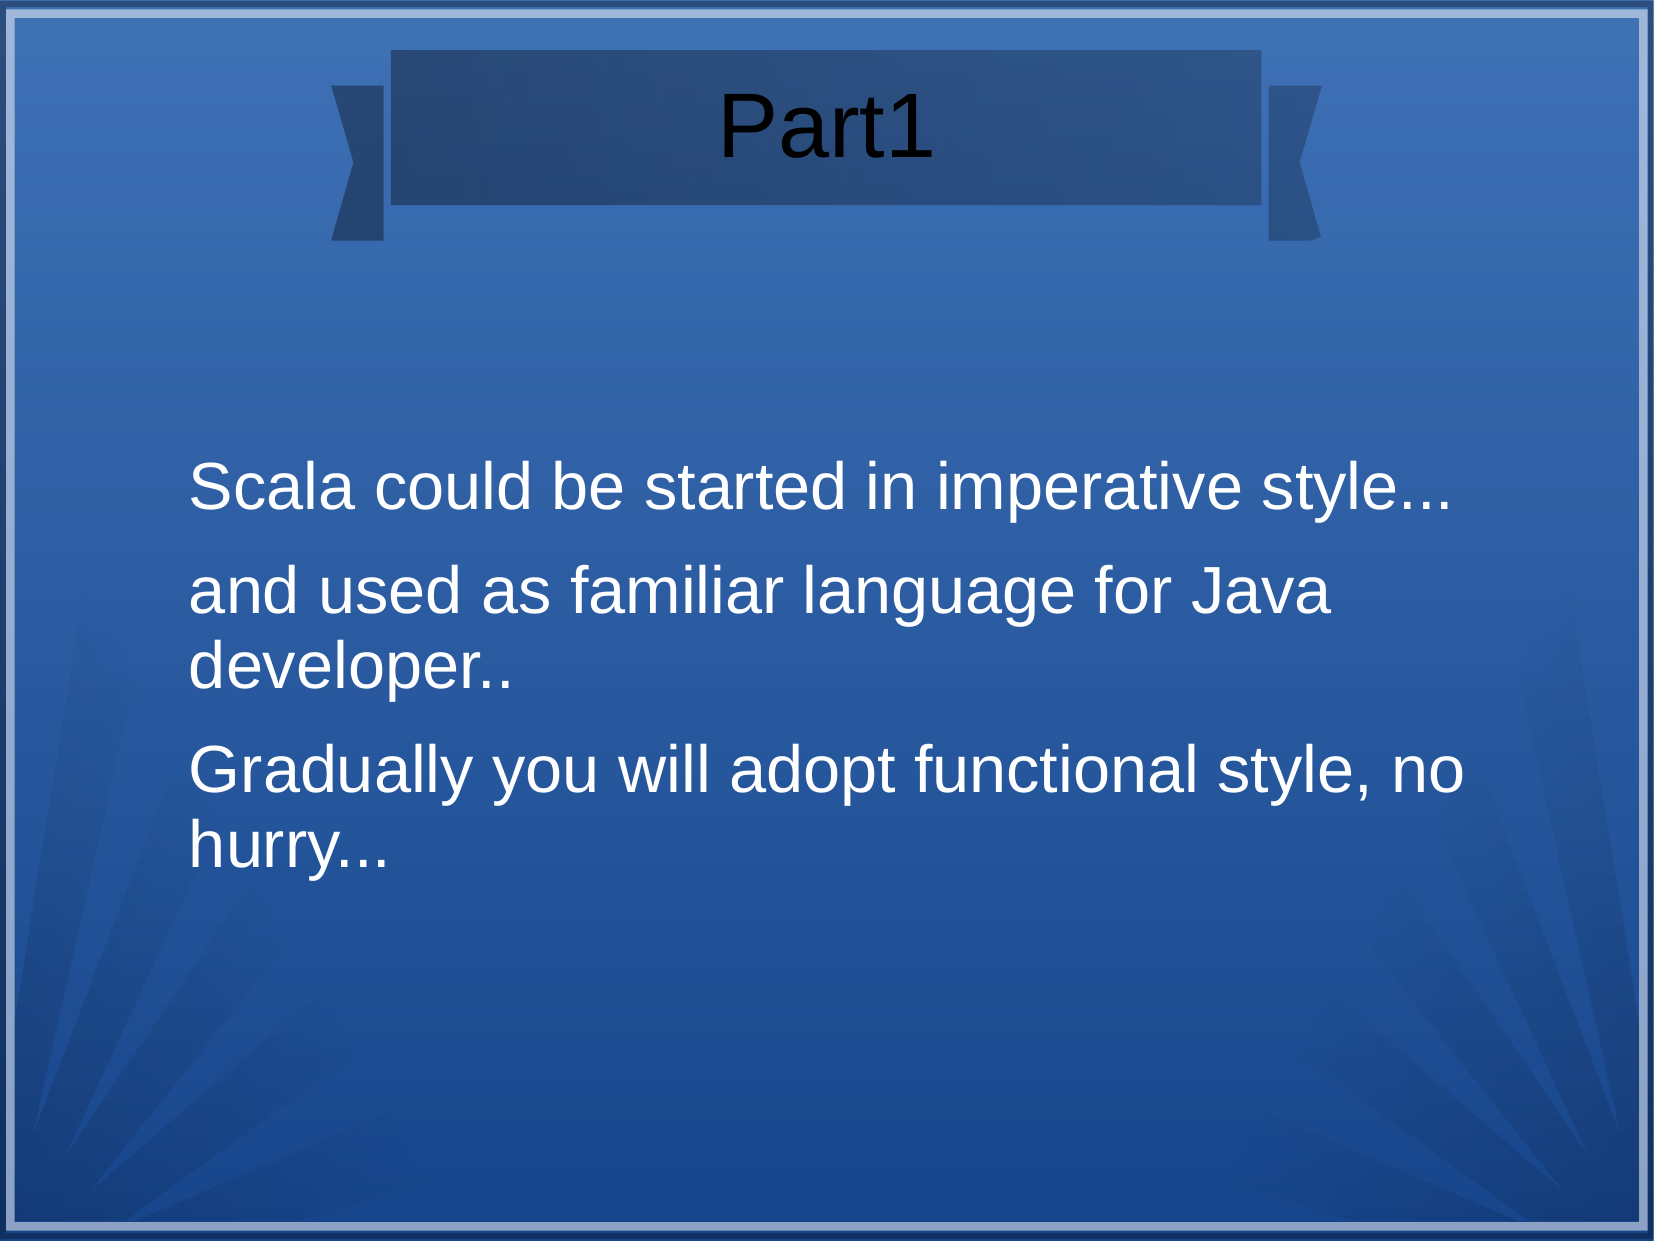

# Part1
Scala could be started in imperative style...
and used as familiar language for Java developer..
Gradually you will adopt functional style, no hurry...